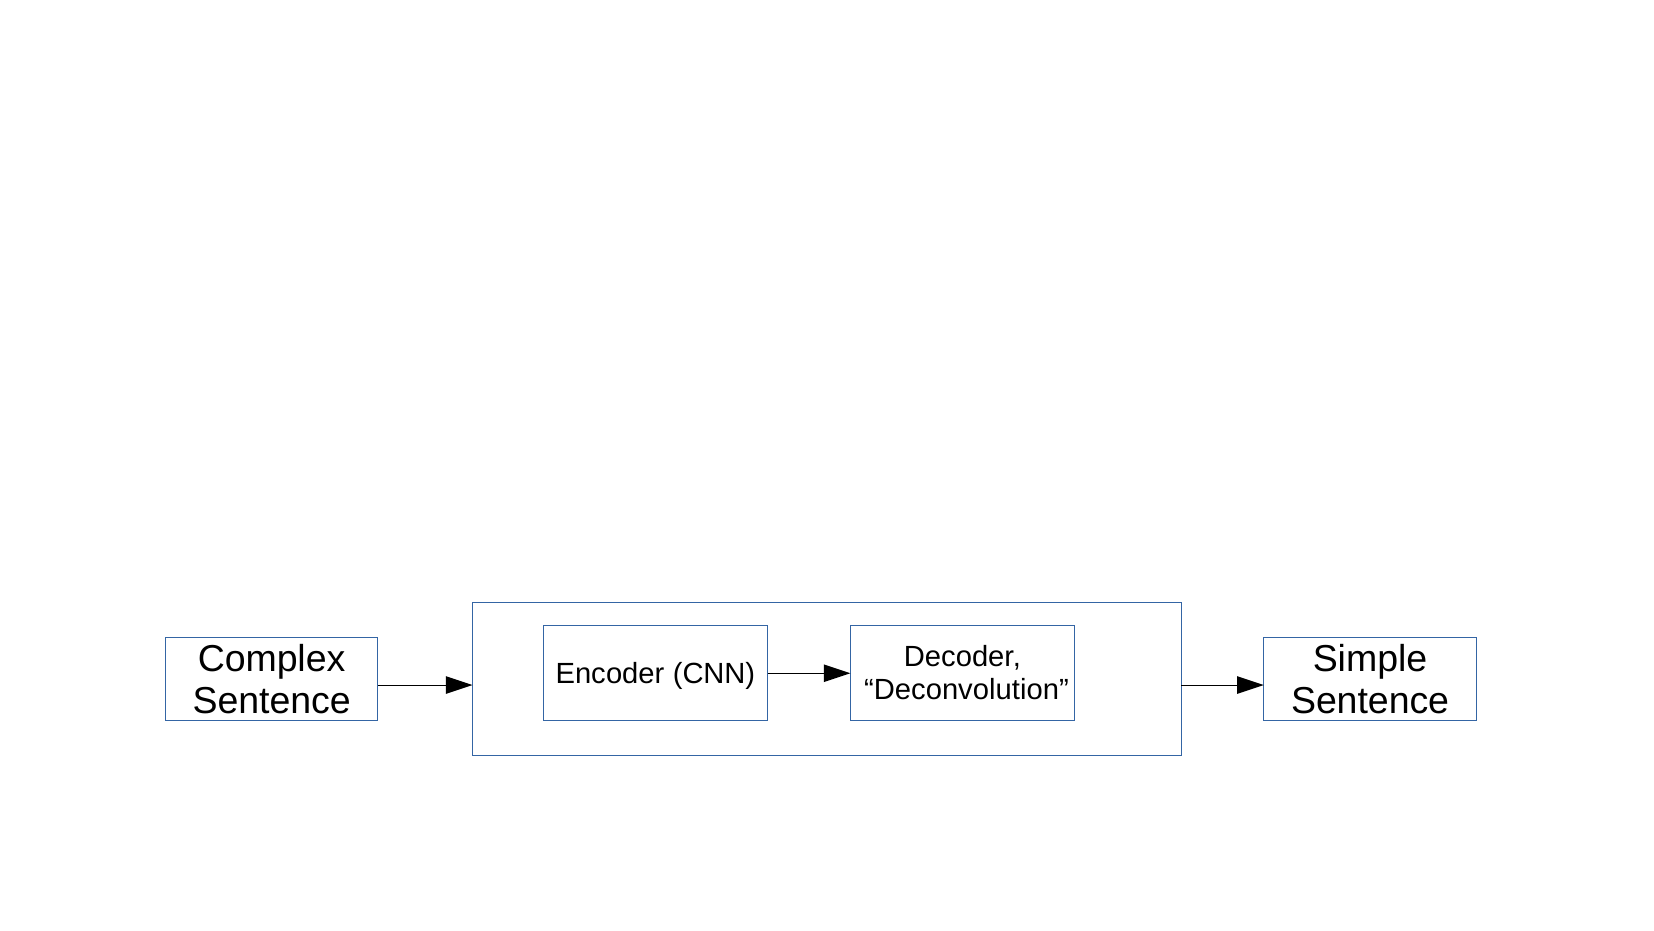

#
Encoder (CNN)
Decoder,
 “Deconvolution”
Complex
Sentence
Simple
Sentence